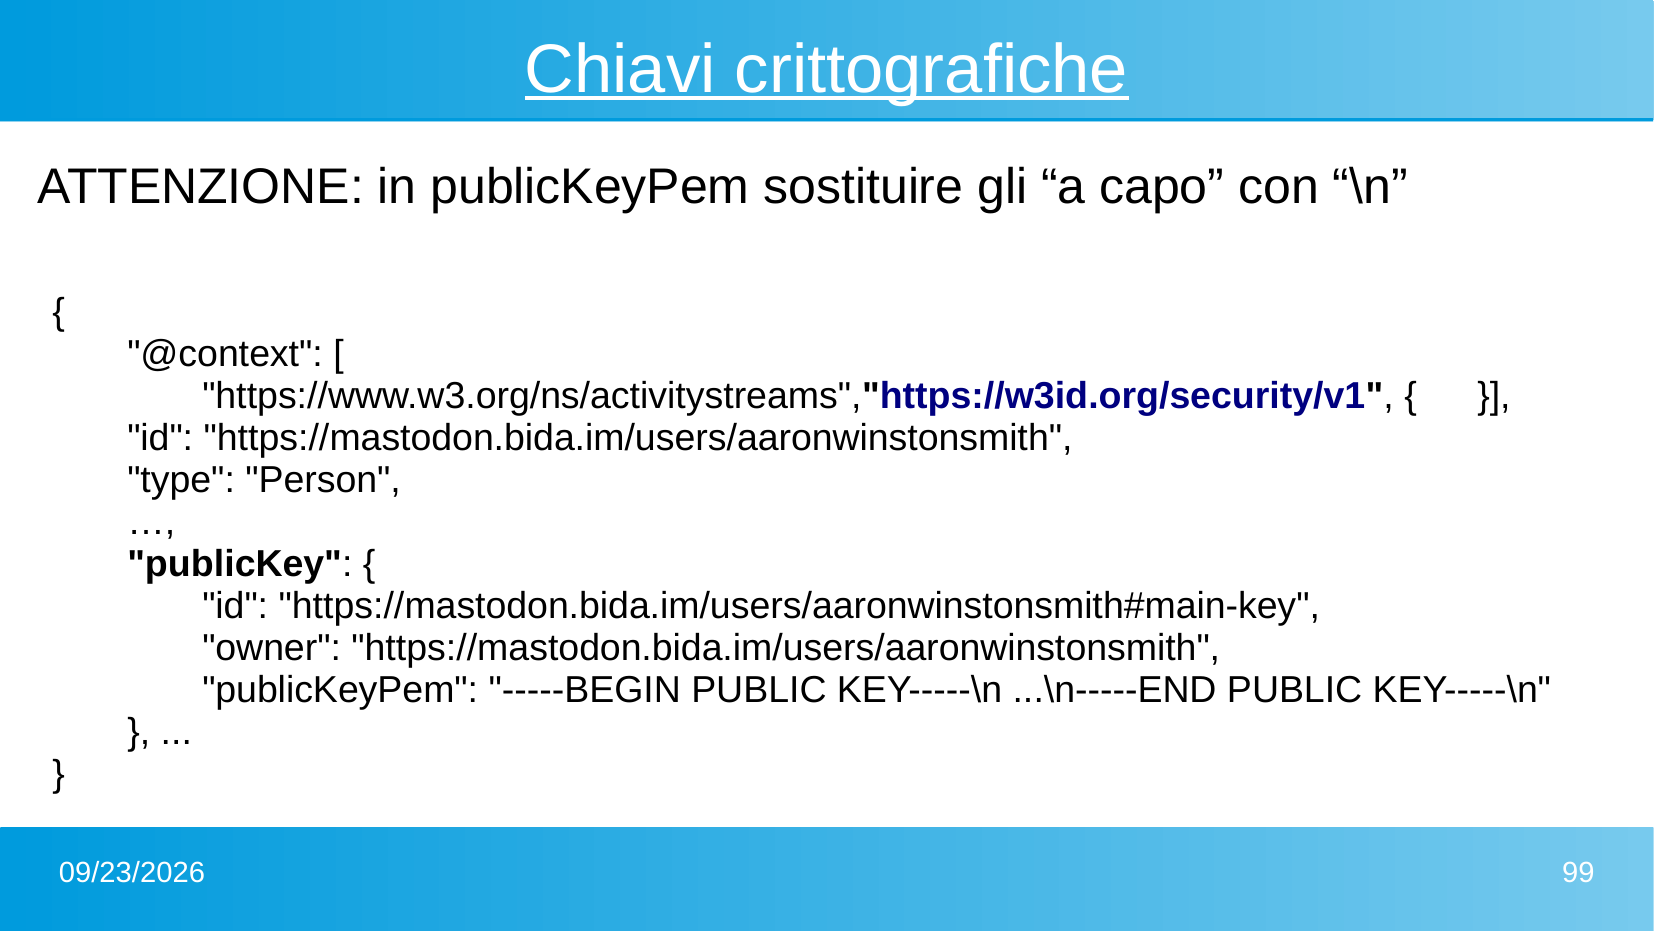

# Chiavi crittografiche
ATTENZIONE: in publicKeyPem sostituire gli “a capo” con “\n”
{
	"@context": [
		"https://www.w3.org/ns/activitystreams","https://w3id.org/security/v1", {	}],
	"id": "https://mastodon.bida.im/users/aaronwinstonsmith",
	"type": "Person",
	…,
	"publicKey": {
		"id": "https://mastodon.bida.im/users/aaronwinstonsmith#main-key",
		"owner": "https://mastodon.bida.im/users/aaronwinstonsmith",
		"publicKeyPem": "-----BEGIN PUBLIC KEY-----\n ...\n-----END PUBLIC KEY-----\n"
	}, ...
}
99